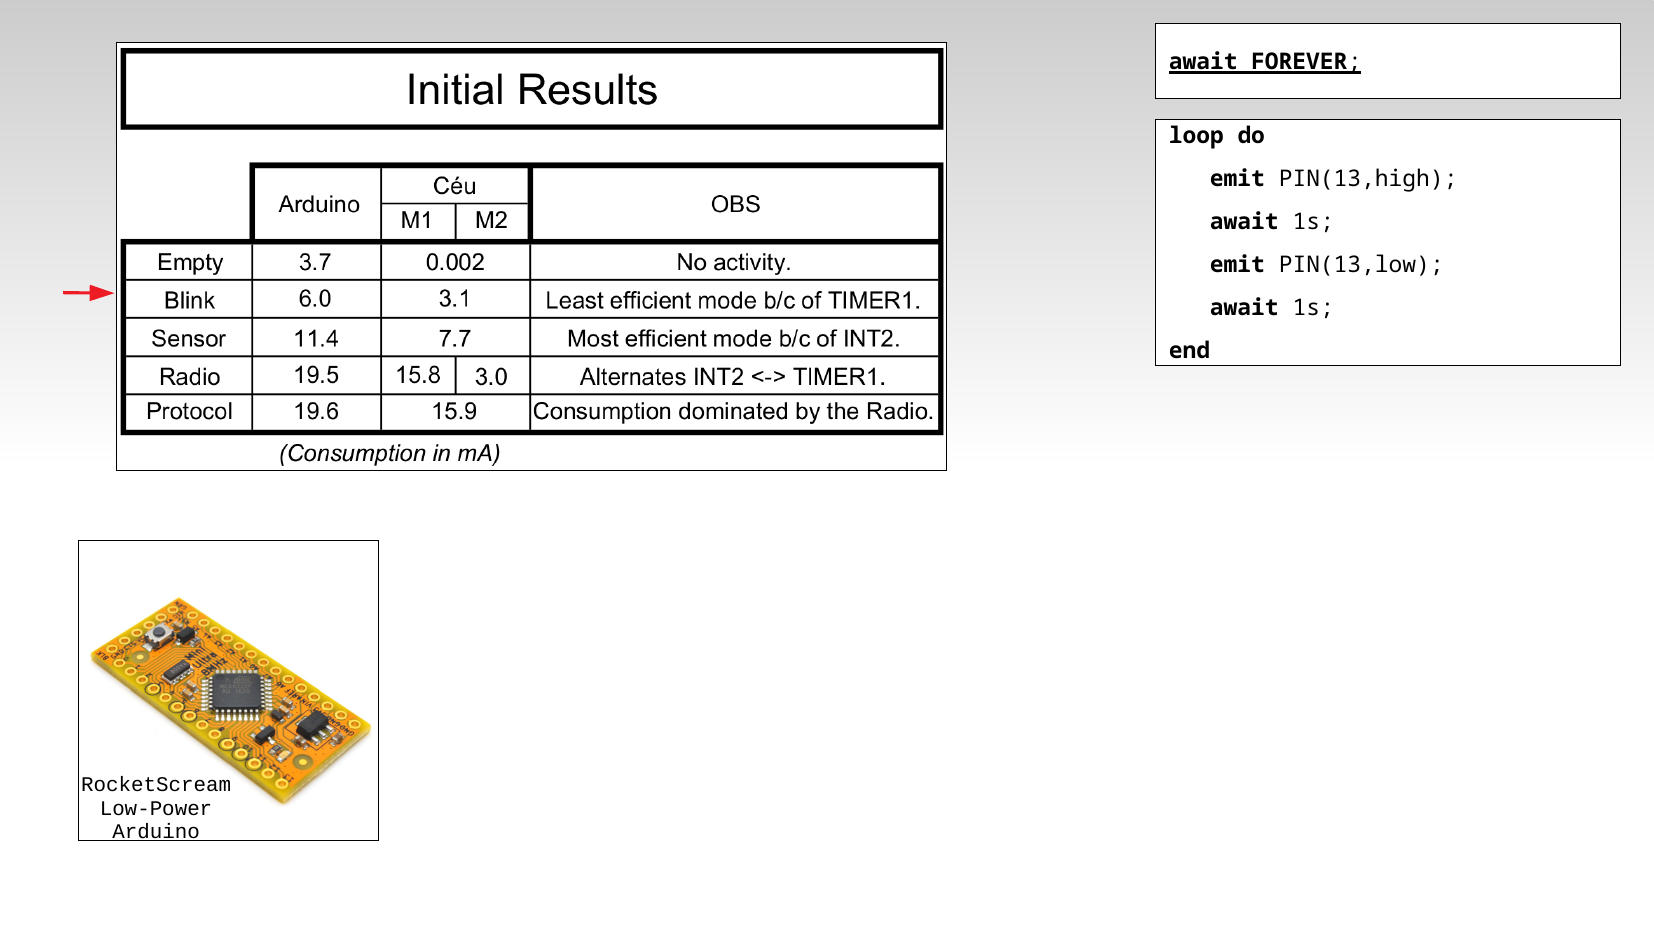

await FOREVER;
 loop do
 emit PIN(13,high);
 await 1s;
 emit PIN(13,low);
 await 1s;
 end
RocketScream
Low-Power
Arduino